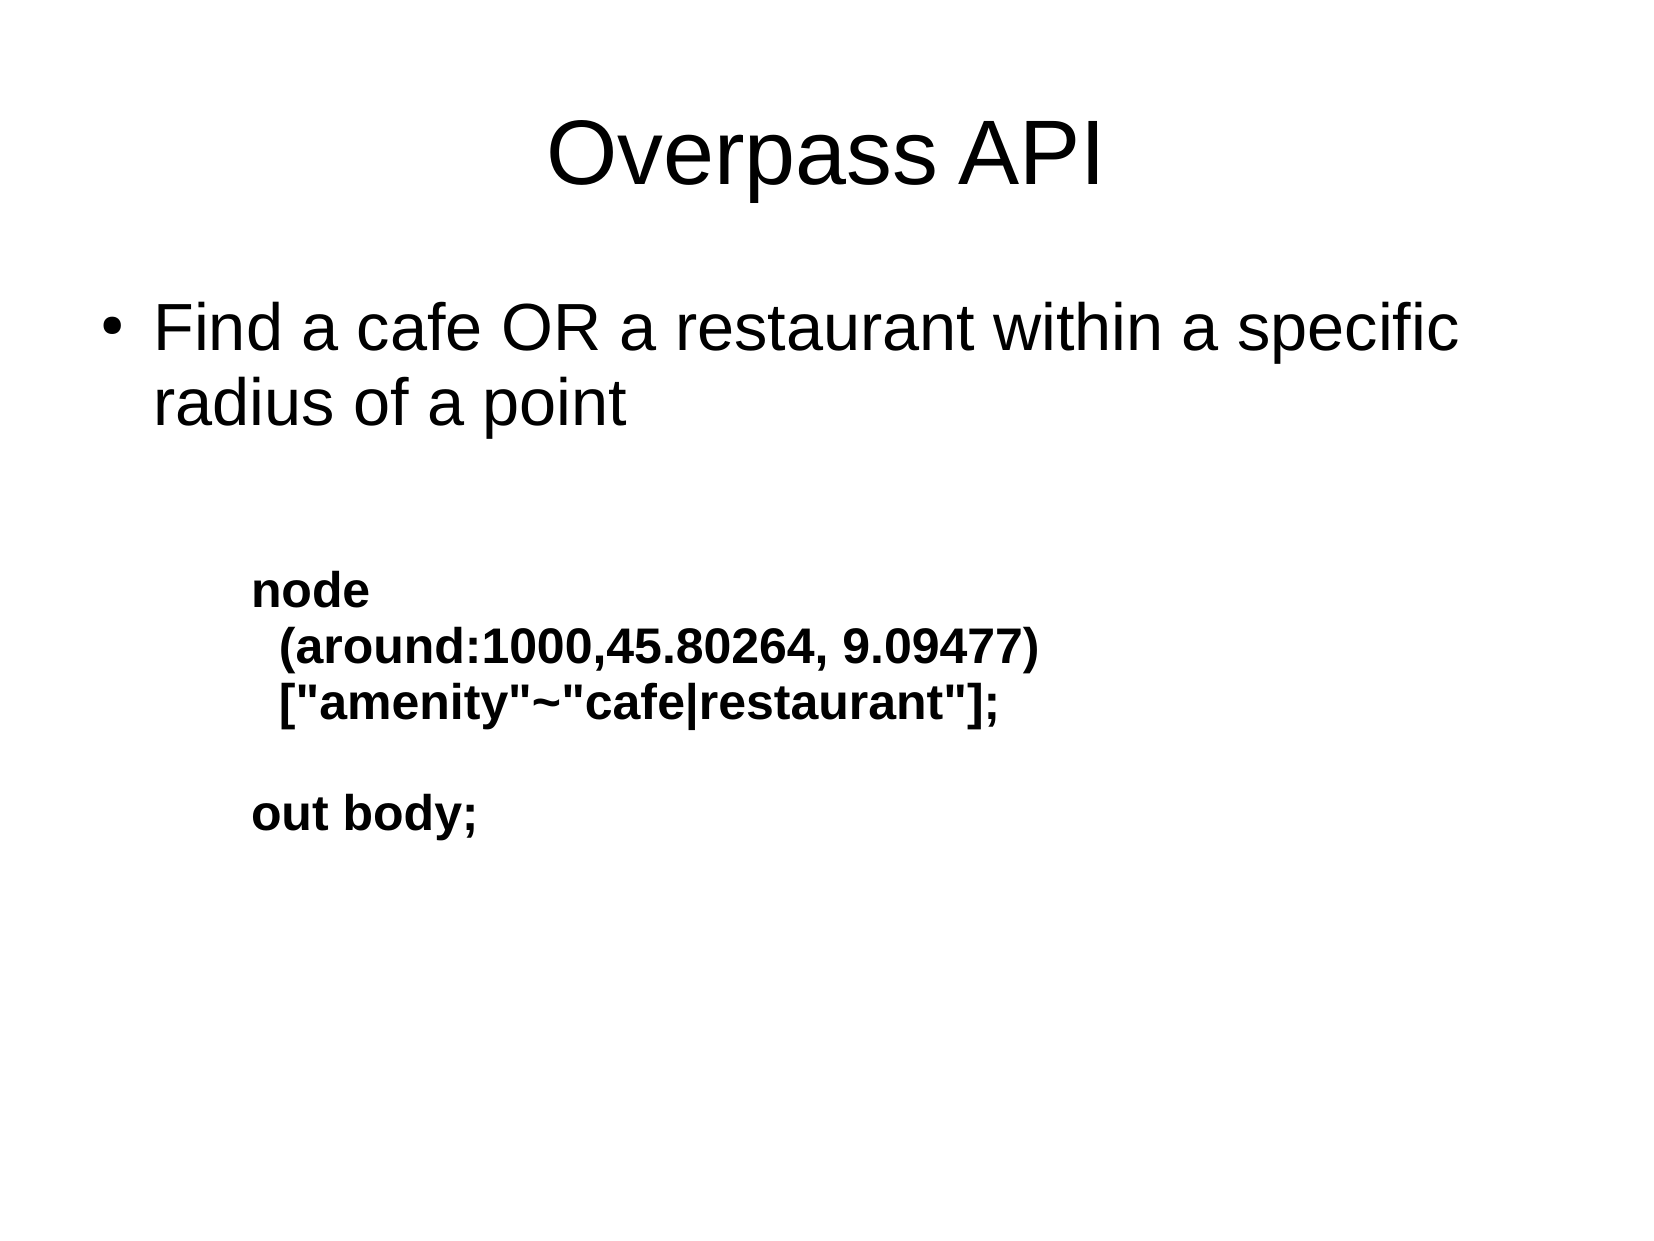

# Overpass API
Find a cafe OR a restaurant within a specific radius of a point
node
 (around:1000,45.80264, 9.09477)
 ["amenity"~"cafe|restaurant"];
out body;